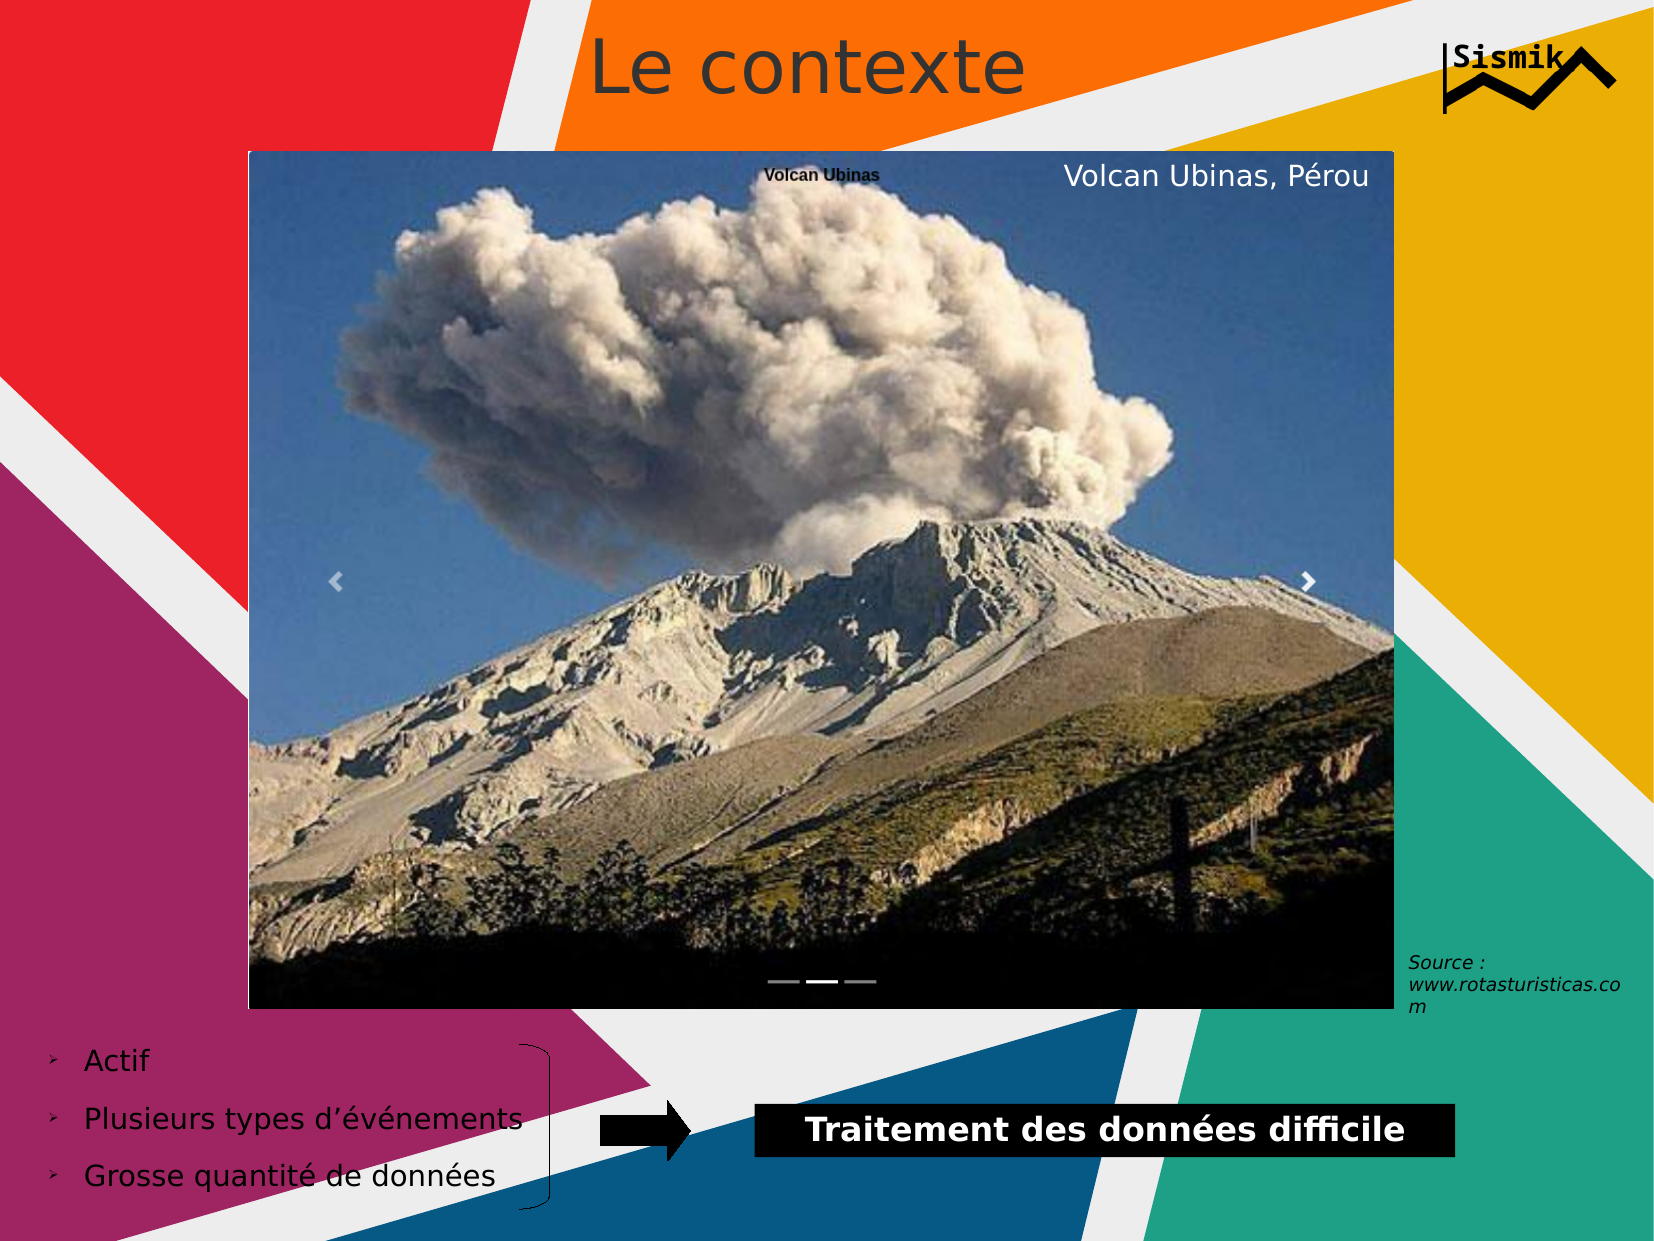

# Le contexte
Sismik
Volcan Ubinas, Pérou
Source : www.rotasturisticas.com
Actif
Plusieurs types d’événements
Grosse quantité de données
Traitement des données difficile